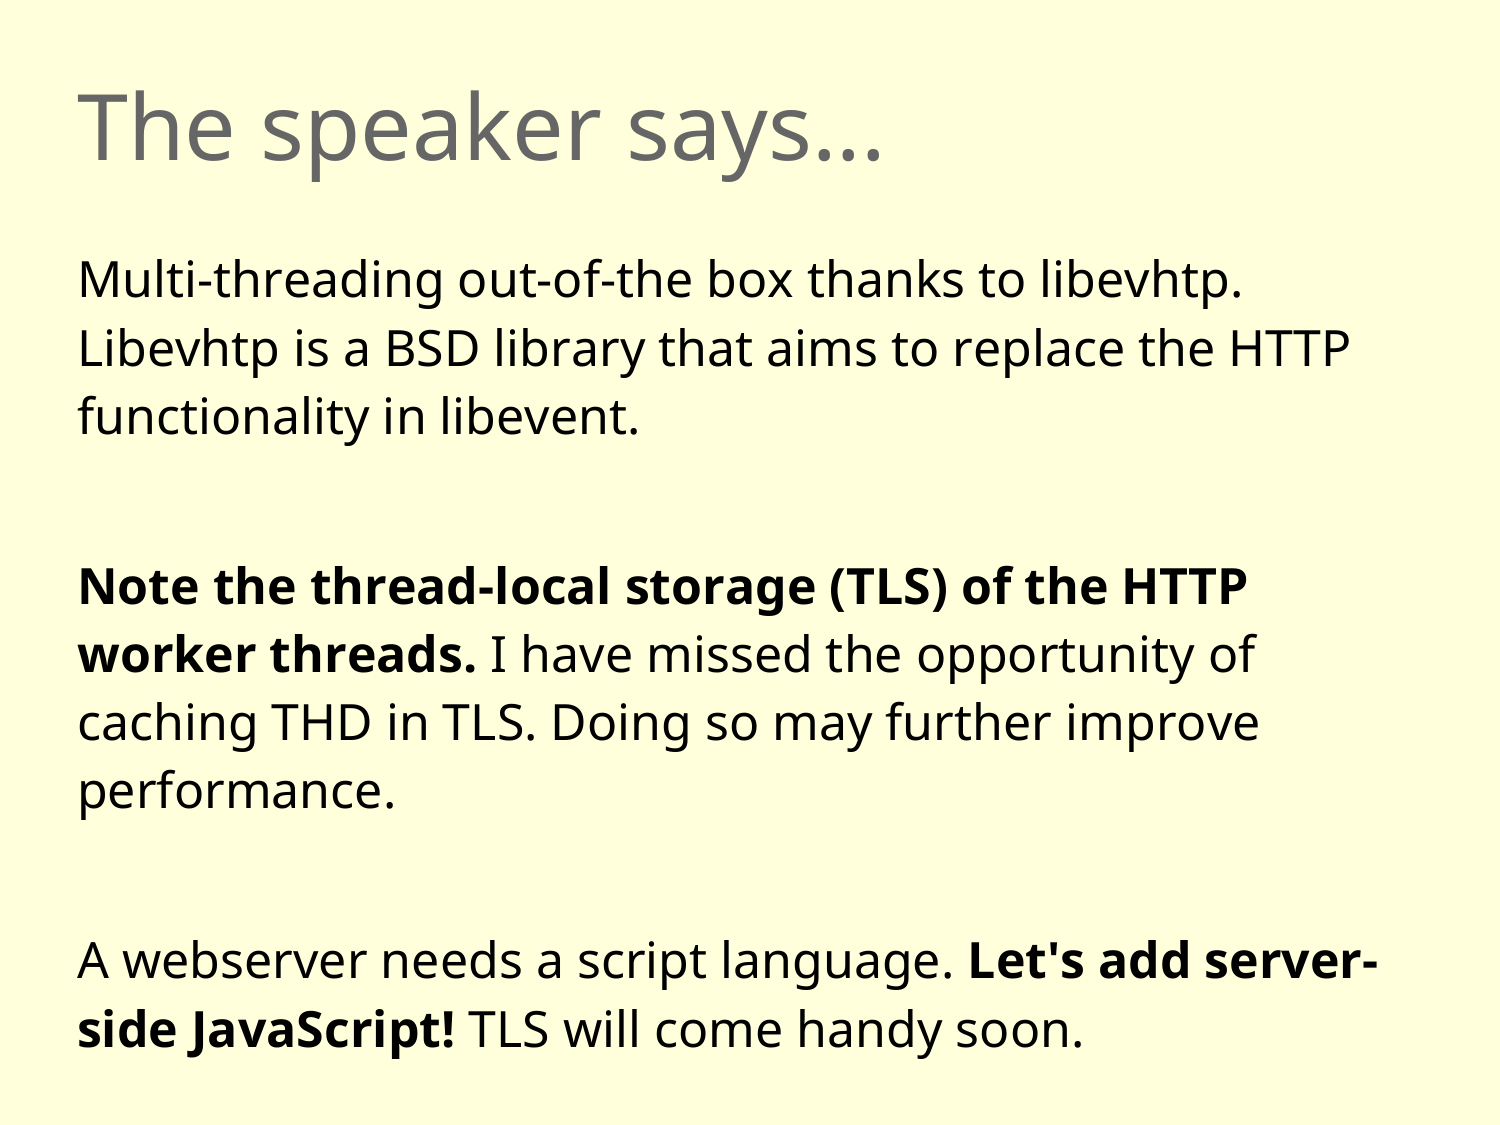

# The speaker says...
Multi-threading out-of-the box thanks to libevhtp. Libevhtp is a BSD library that aims to replace the HTTP functionality in libevent.
Note the thread-local storage (TLS) of the HTTP worker threads. I have missed the opportunity of caching THD in TLS. Doing so may further improve performance.
A webserver needs a script language. Let's add server-side JavaScript! TLS will come handy soon.